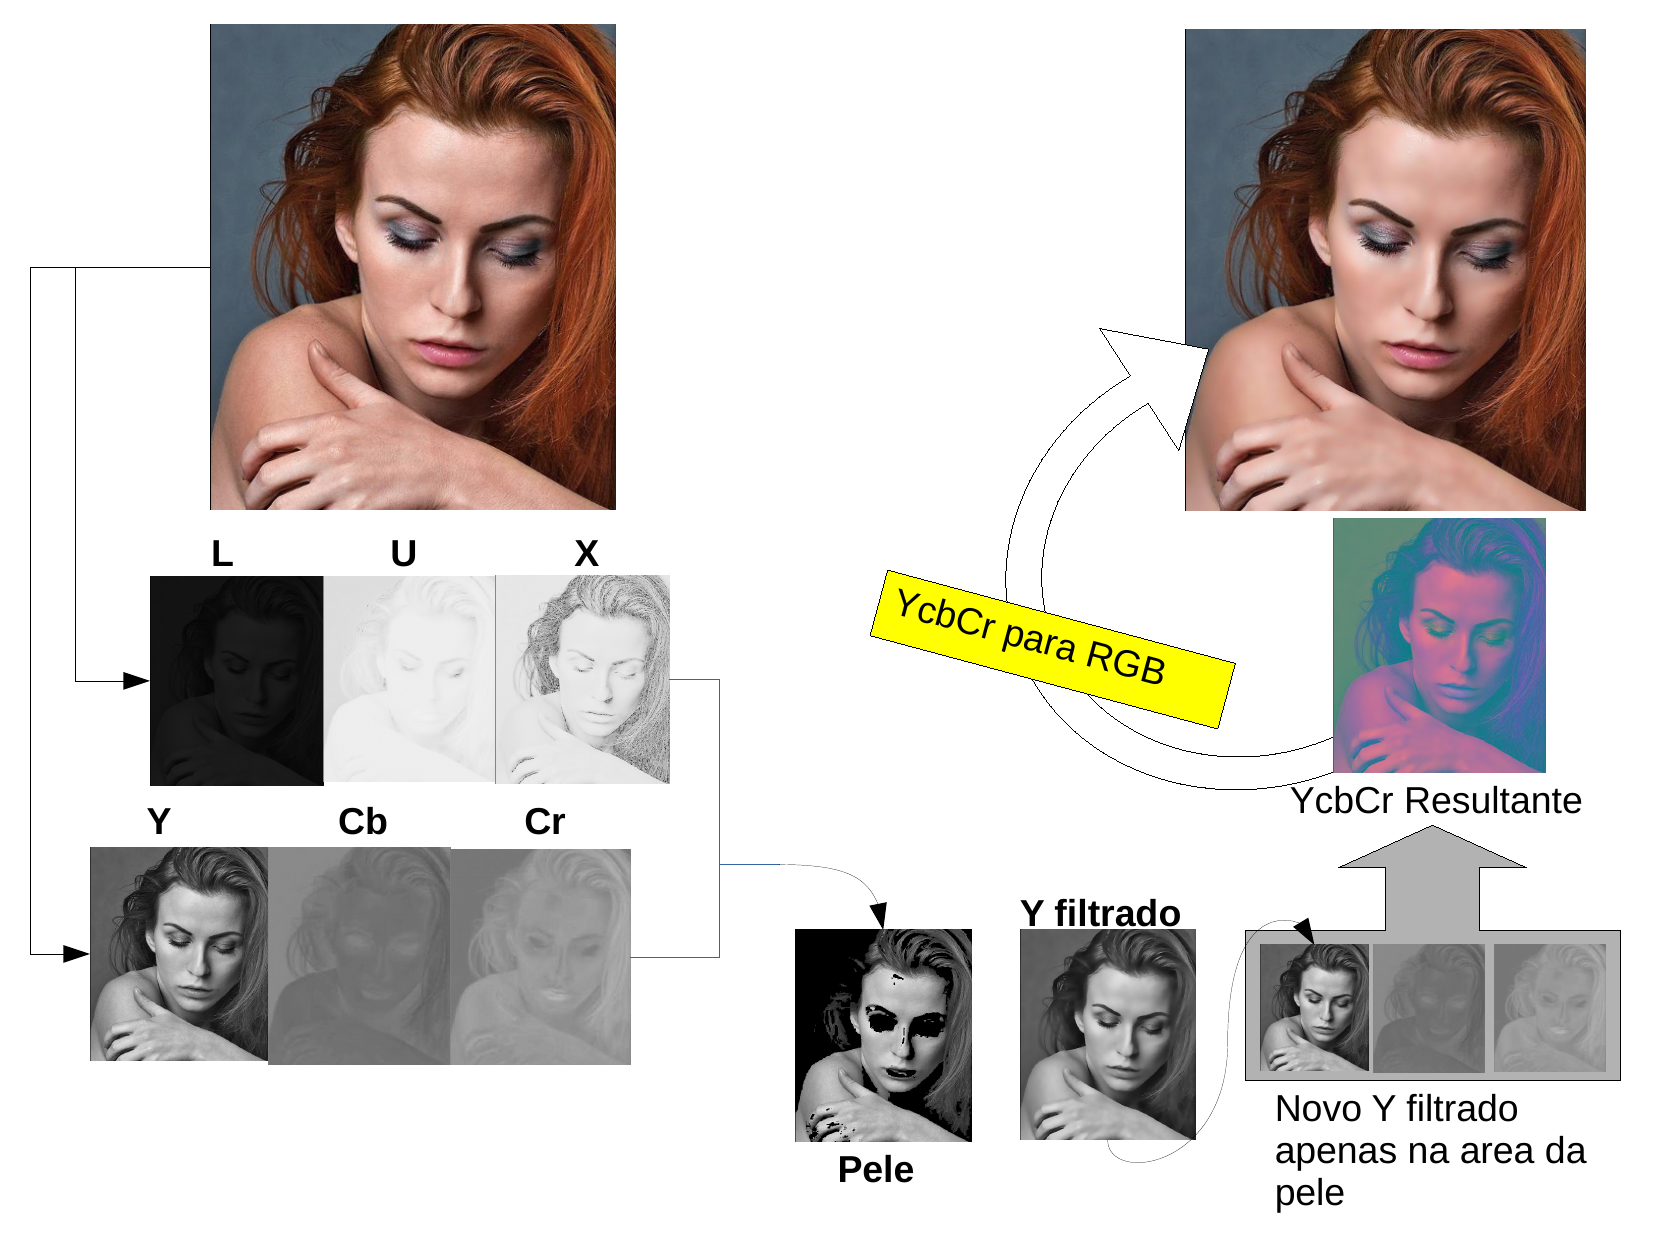

L U X
YcbCr para RGB
YcbCr Resultante
 Y Cb Cr
Y filtrado
Novo Y filtrado apenas na area da pele
Pele